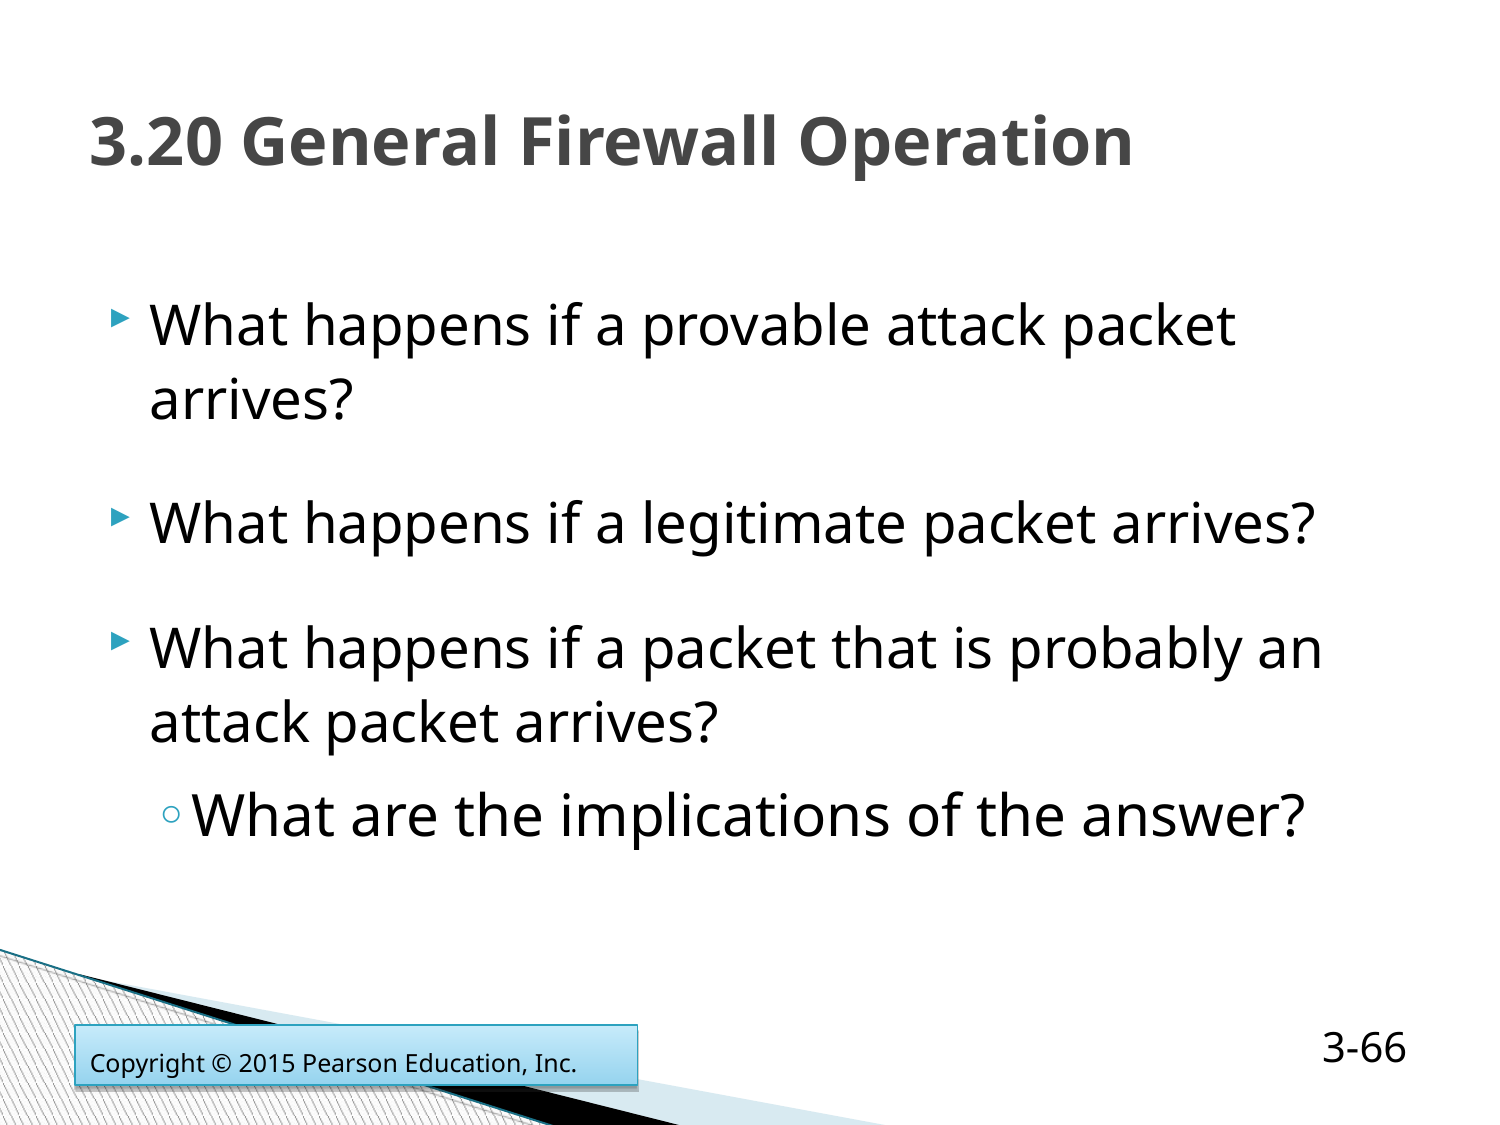

3.20 General Firewall Operation
# What happens if a provable attack packet arrives?
What happens if a legitimate packet arrives?
What happens if a packet that is probably an attack packet arrives?
What are the implications of the answer?
Copyright © 2015 Pearson Education, Inc.